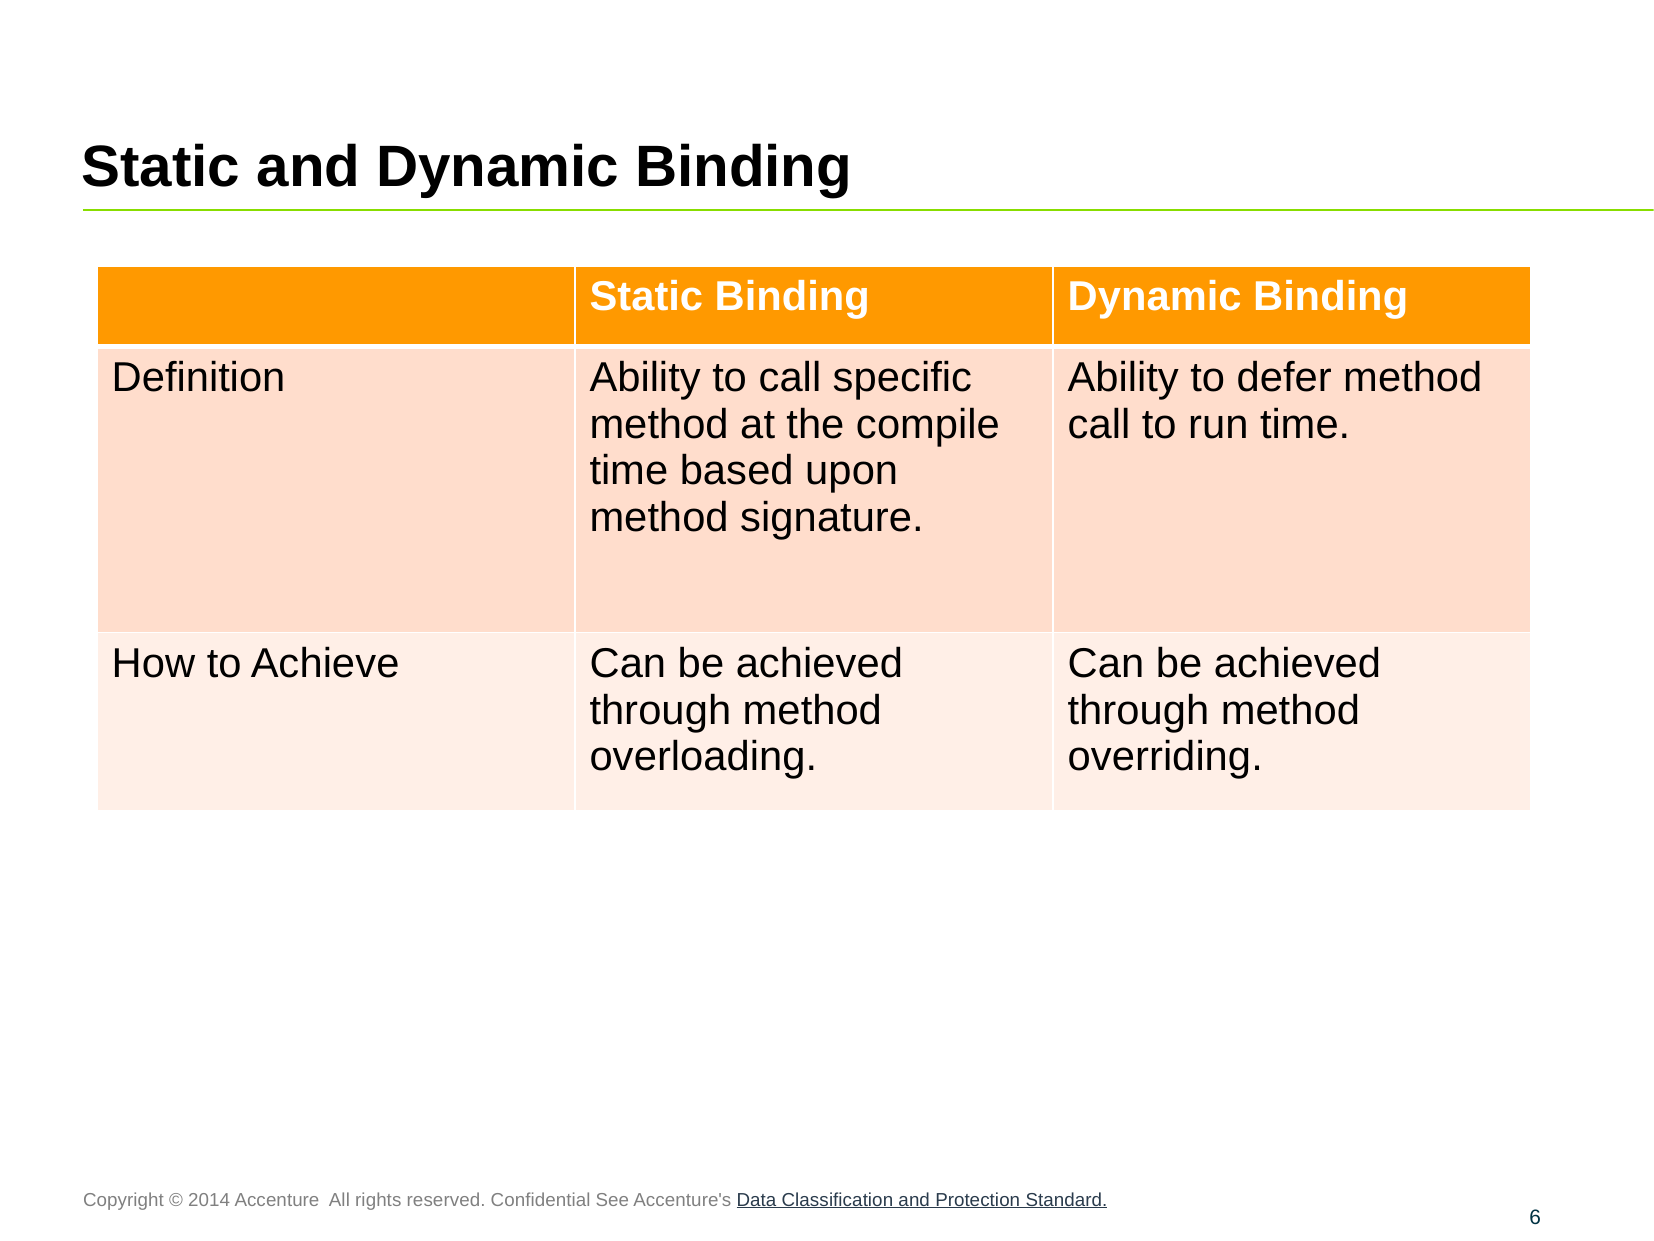

# Static and Dynamic Binding
| | Static Binding | Dynamic Binding |
| --- | --- | --- |
| Definition | Ability to call specific method at the compile time based upon method signature. | Ability to defer method call to run time. |
| How to Achieve | Can be achieved through method overloading. | Can be achieved through method overriding. |
6